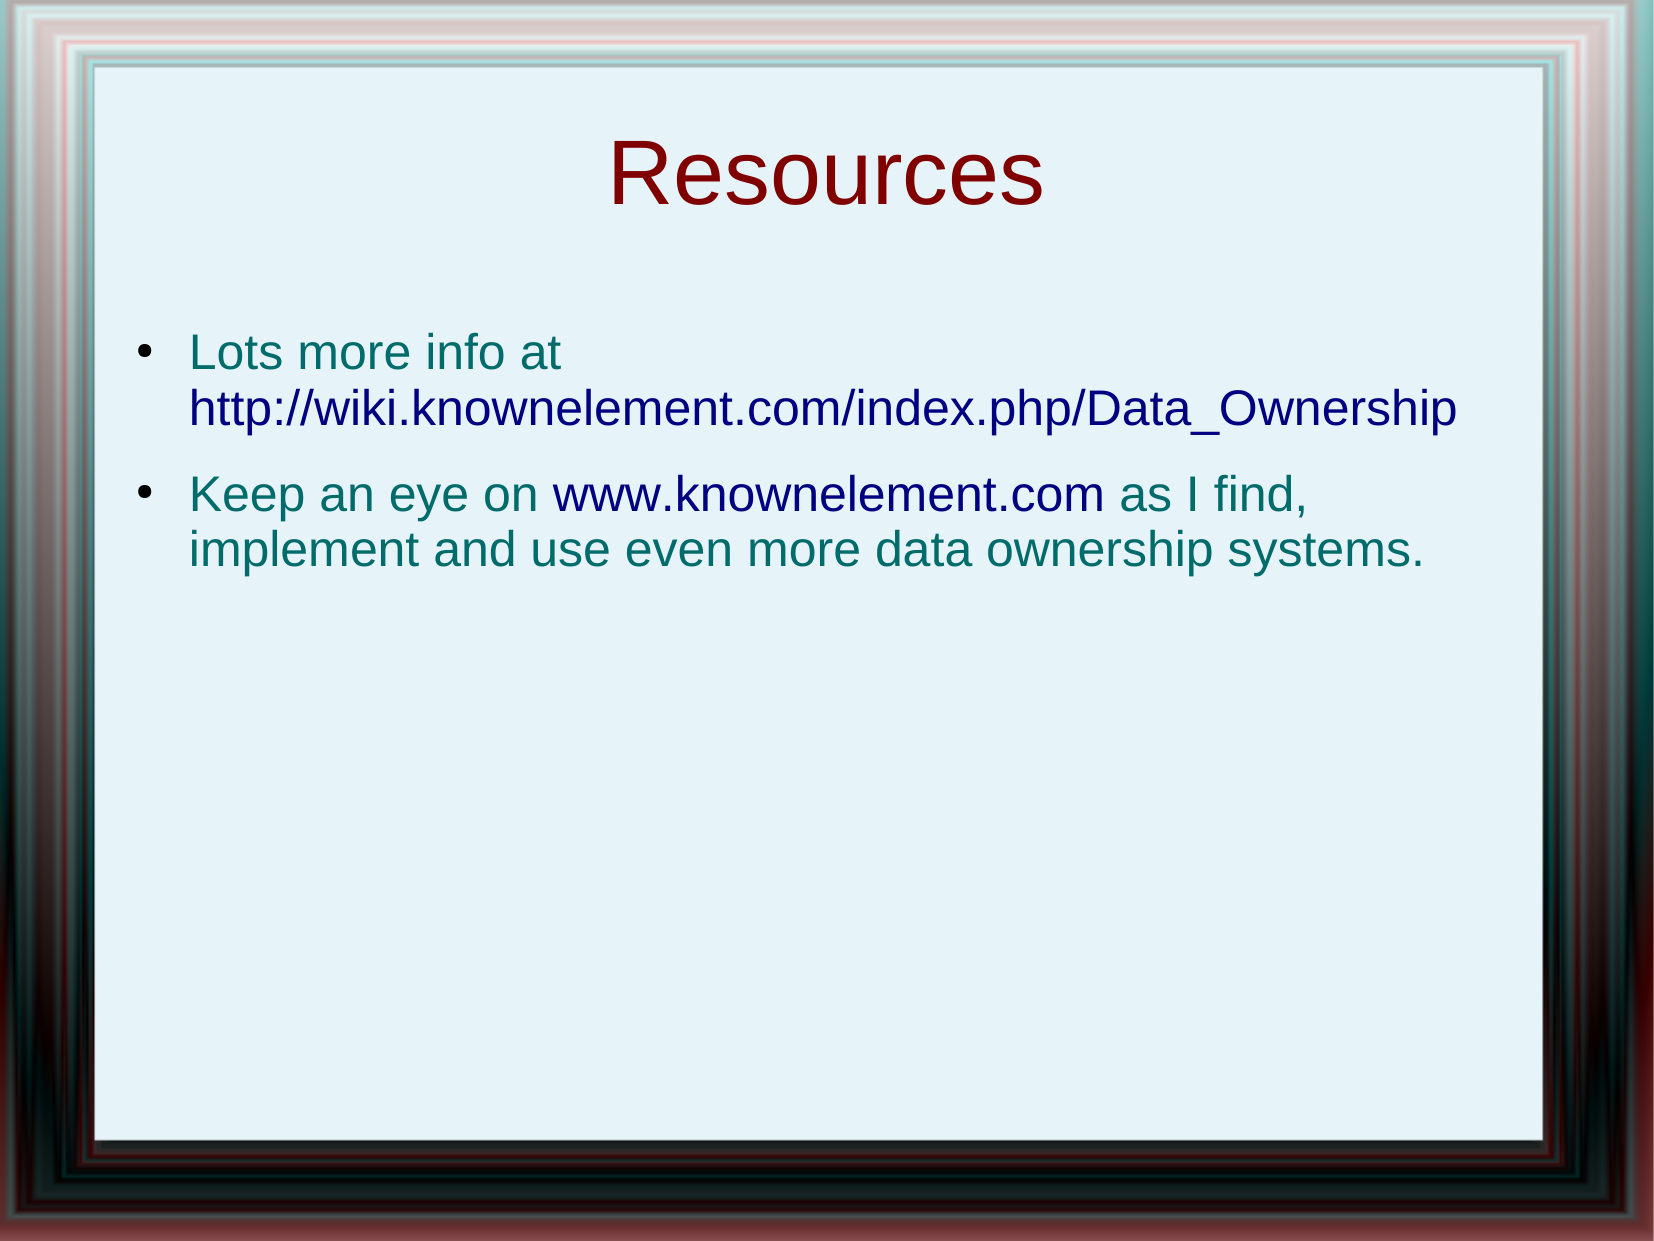

# Resources
Lots more info at http://wiki.knownelement.com/index.php/Data_Ownership
Keep an eye on www.knownelement.com as I find, implement and use even more data ownership systems.